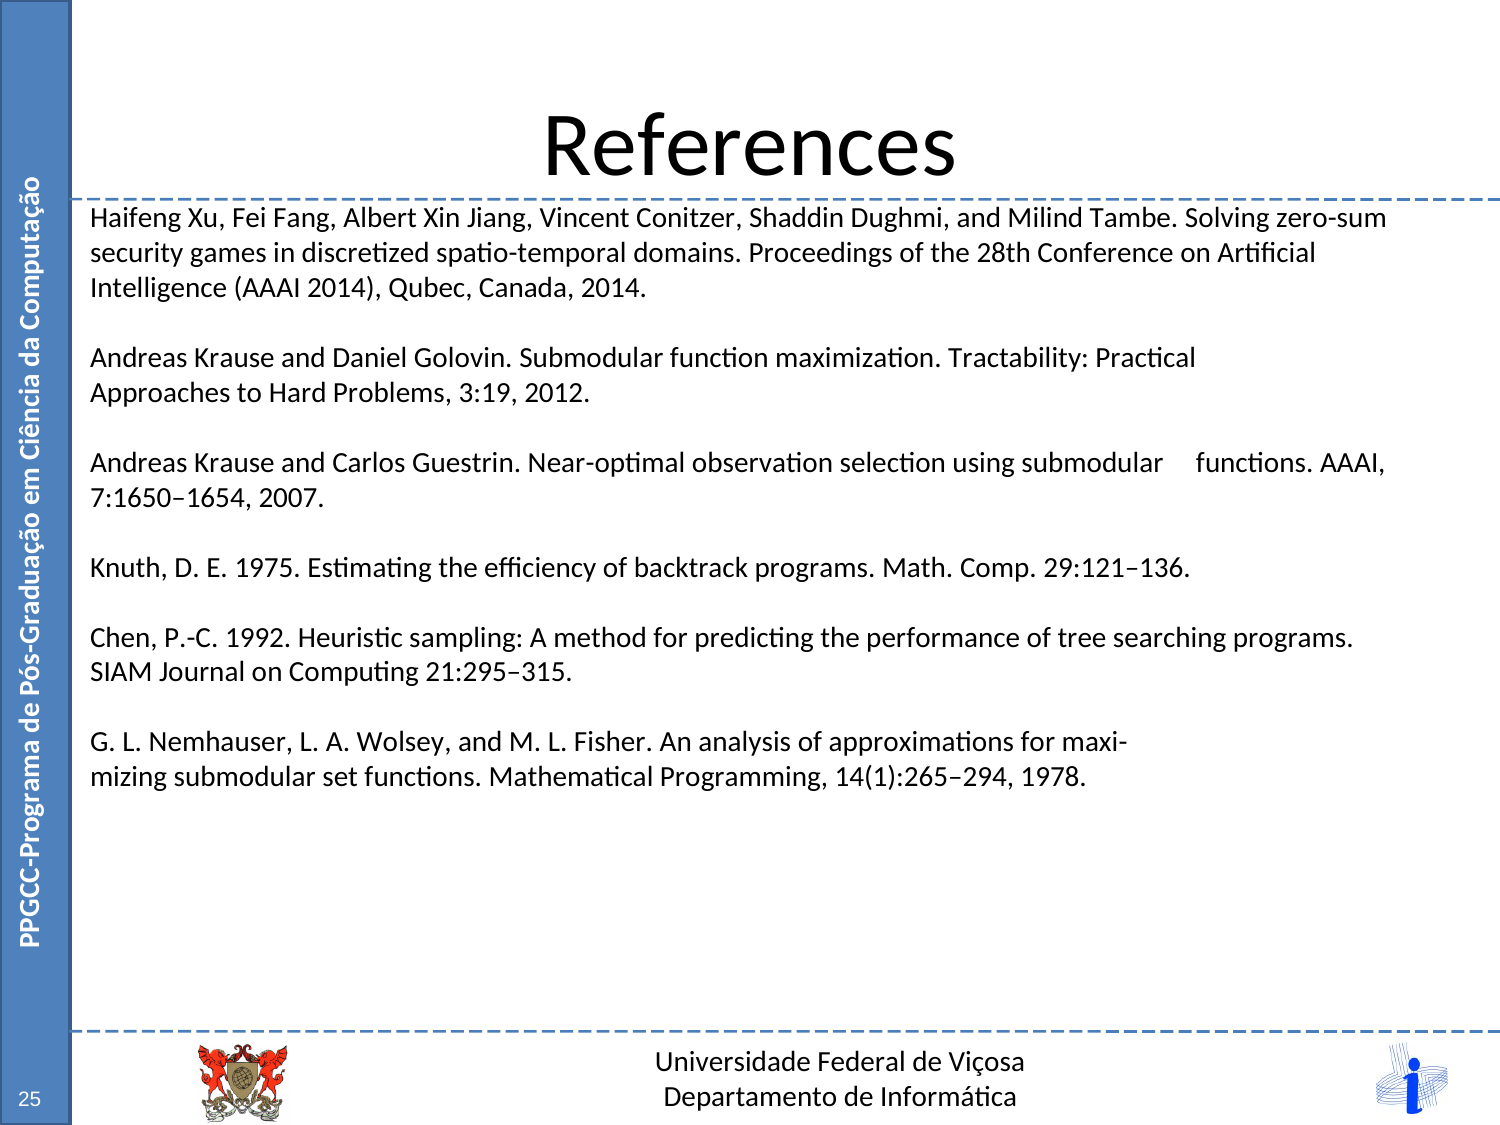

References
Haifeng Xu, Fei Fang, Albert Xin Jiang, Vincent Conitzer, Shaddin Dughmi, and Milind Tambe. Solving zero-sum security games in discretized spatio-temporal domains. Proceedings of the 28th Conference on Artificial Intelligence (AAAI 2014), Qubec, Canada, 2014.
Andreas Krause and Daniel Golovin. Submodular function maximization. Tractability: Practical
Approaches to Hard Problems, 3:19, 2012.
Andreas Krause and Carlos Guestrin. Near-optimal observation selection using submodular functions. AAAI, 7:1650–1654, 2007.
Knuth, D. E. 1975. Estimating the efficiency of backtrack programs. Math. Comp. 29:121–136.
Chen, P.-C. 1992. Heuristic sampling: A method for predicting the performance of tree searching programs. SIAM Journal on Computing 21:295–315.
G. L. Nemhauser, L. A. Wolsey, and M. L. Fisher. An analysis of approximations for maxi-
mizing submodular set functions. Mathematical Programming, 14(1):265–294, 1978.
PPGCC-Programa de Pós-Graduação em Ciência da Computação
Universidade Federal de Viçosa
Departamento de Informática
25